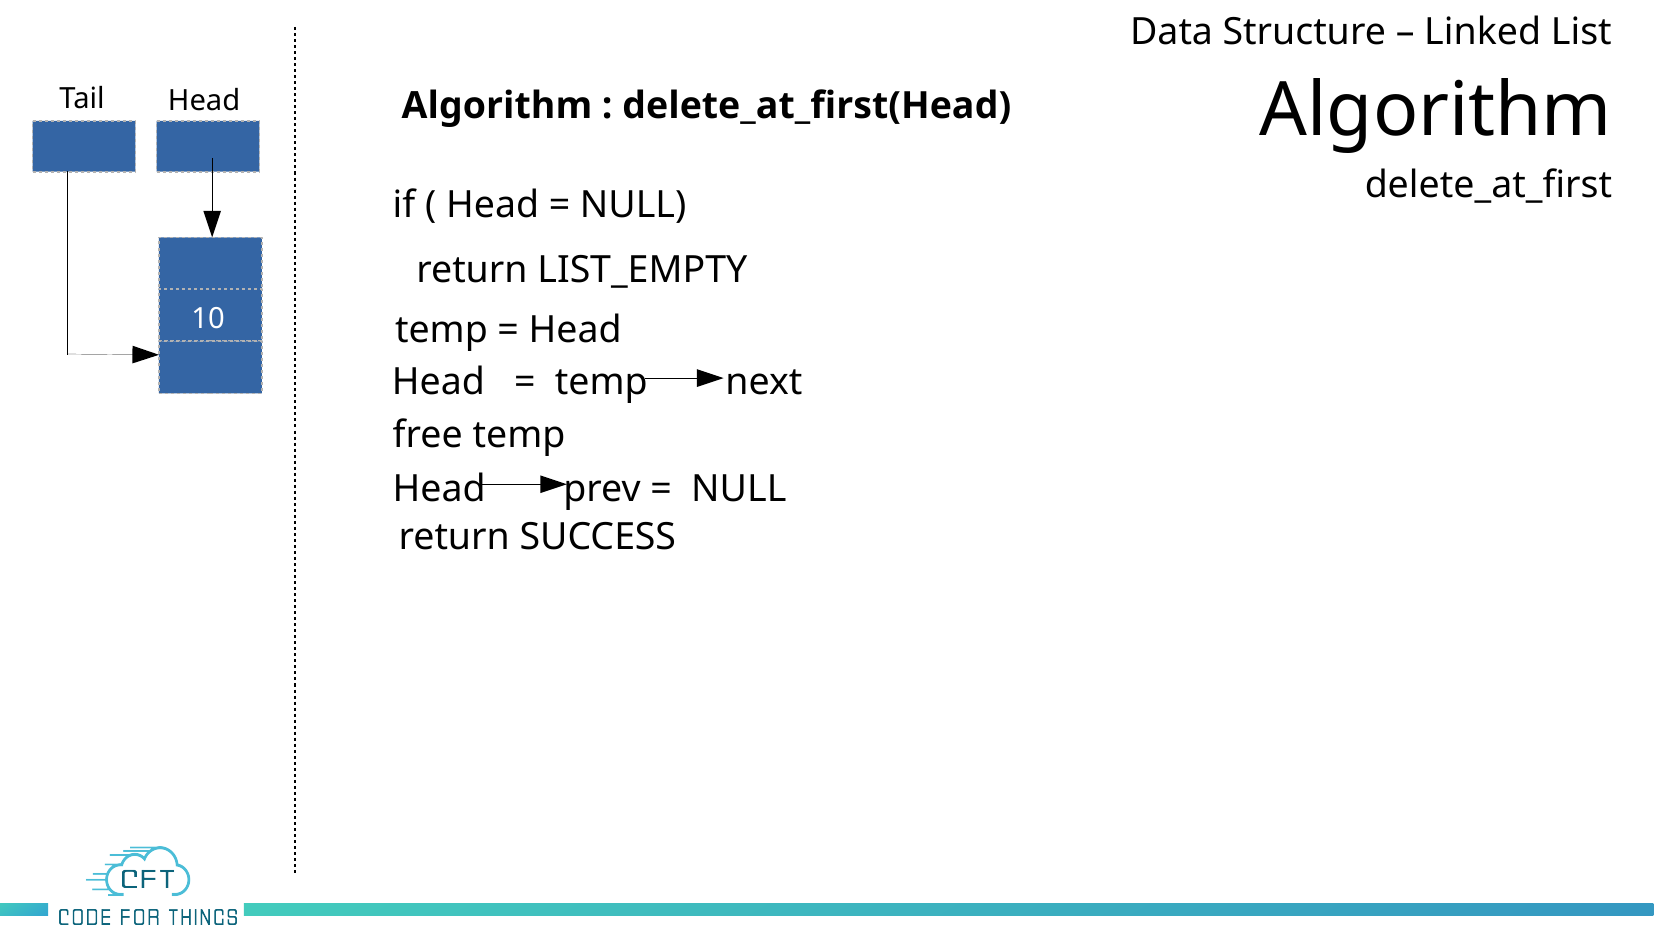

# Data Structure – Linked List Algorithm delete_at_first
Tail
Head
10
Algorithm : delete_at_first(Head)
if ( Head = NULL)
return LIST_EMPTY
 temp = Head
Head = temp next
free temp
Head prev = NULL
return SUCCESS